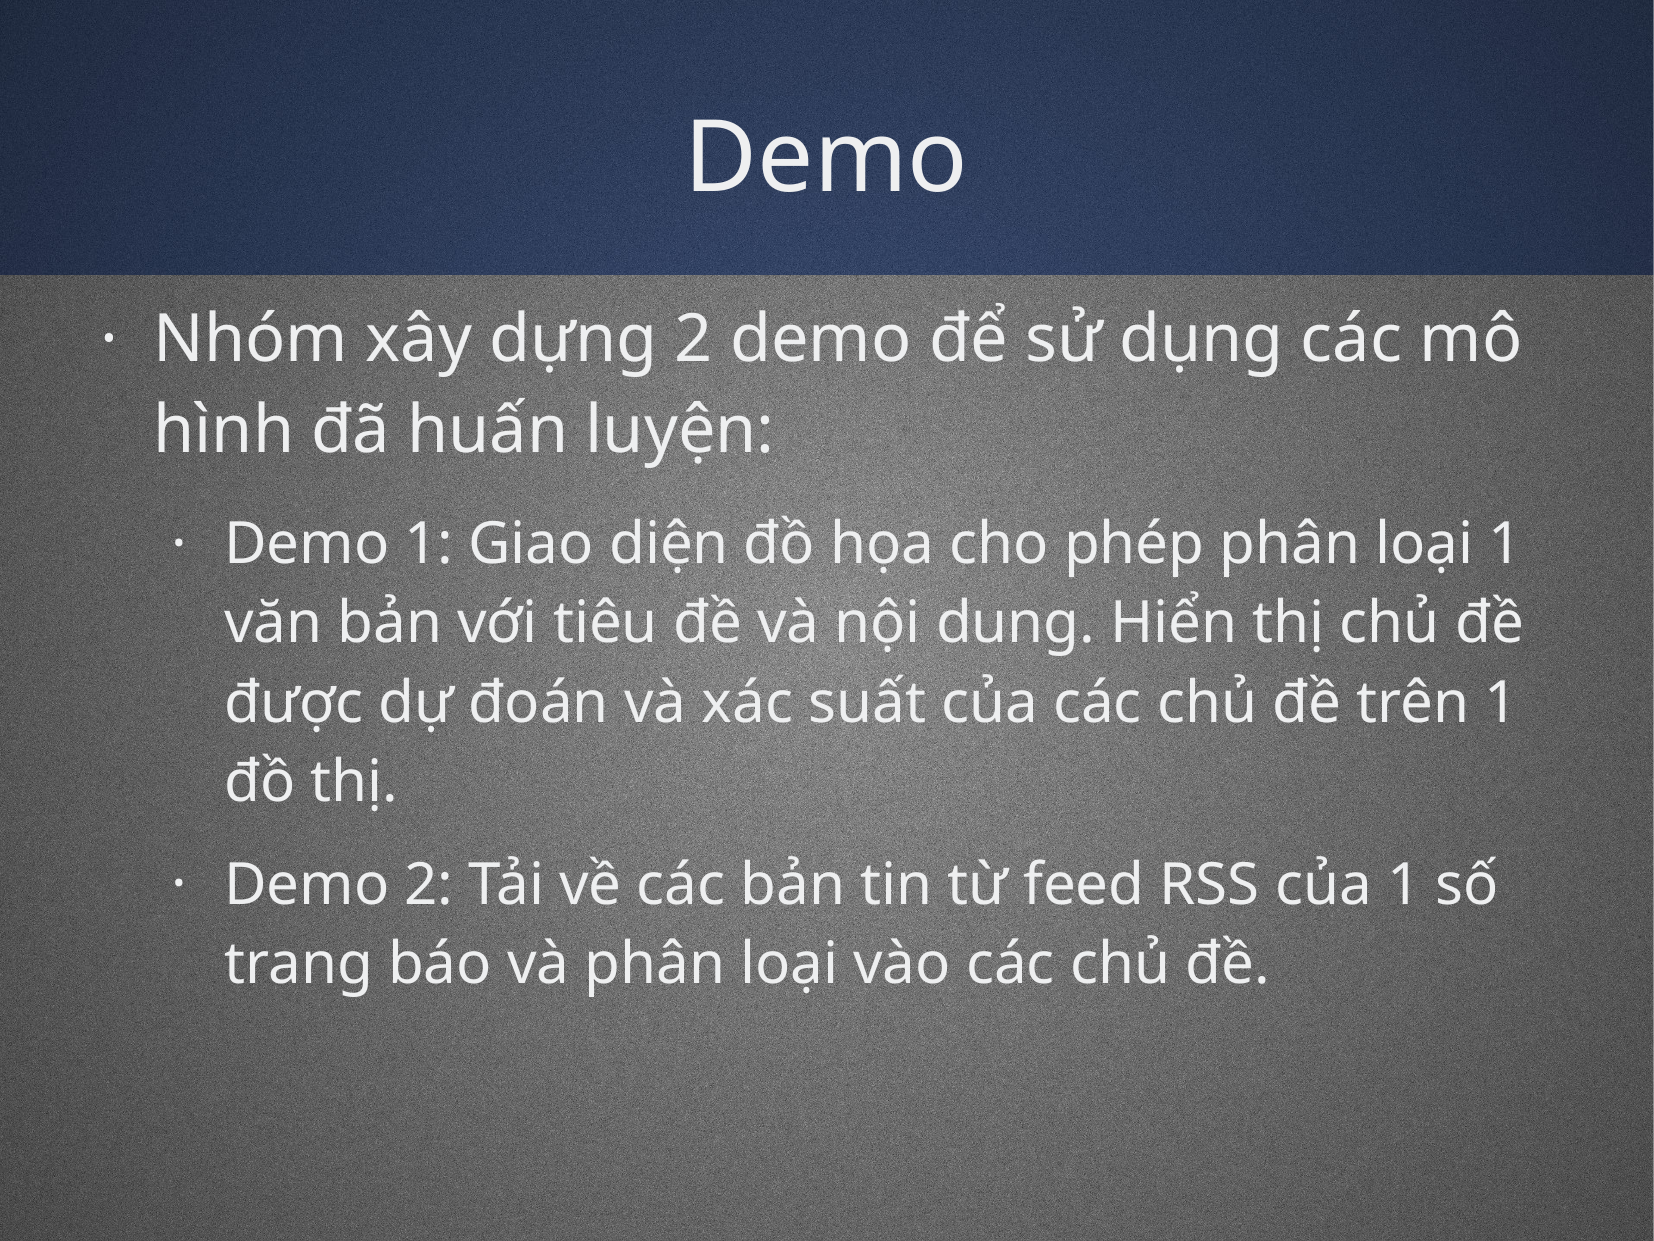

# Demo
Nhóm xây dựng 2 demo để sử dụng các mô hình đã huấn luyện:
Demo 1: Giao diện đồ họa cho phép phân loại 1 văn bản với tiêu đề và nội dung. Hiển thị chủ đề được dự đoán và xác suất của các chủ đề trên 1 đồ thị.
Demo 2: Tải về các bản tin từ feed RSS của 1 số trang báo và phân loại vào các chủ đề.